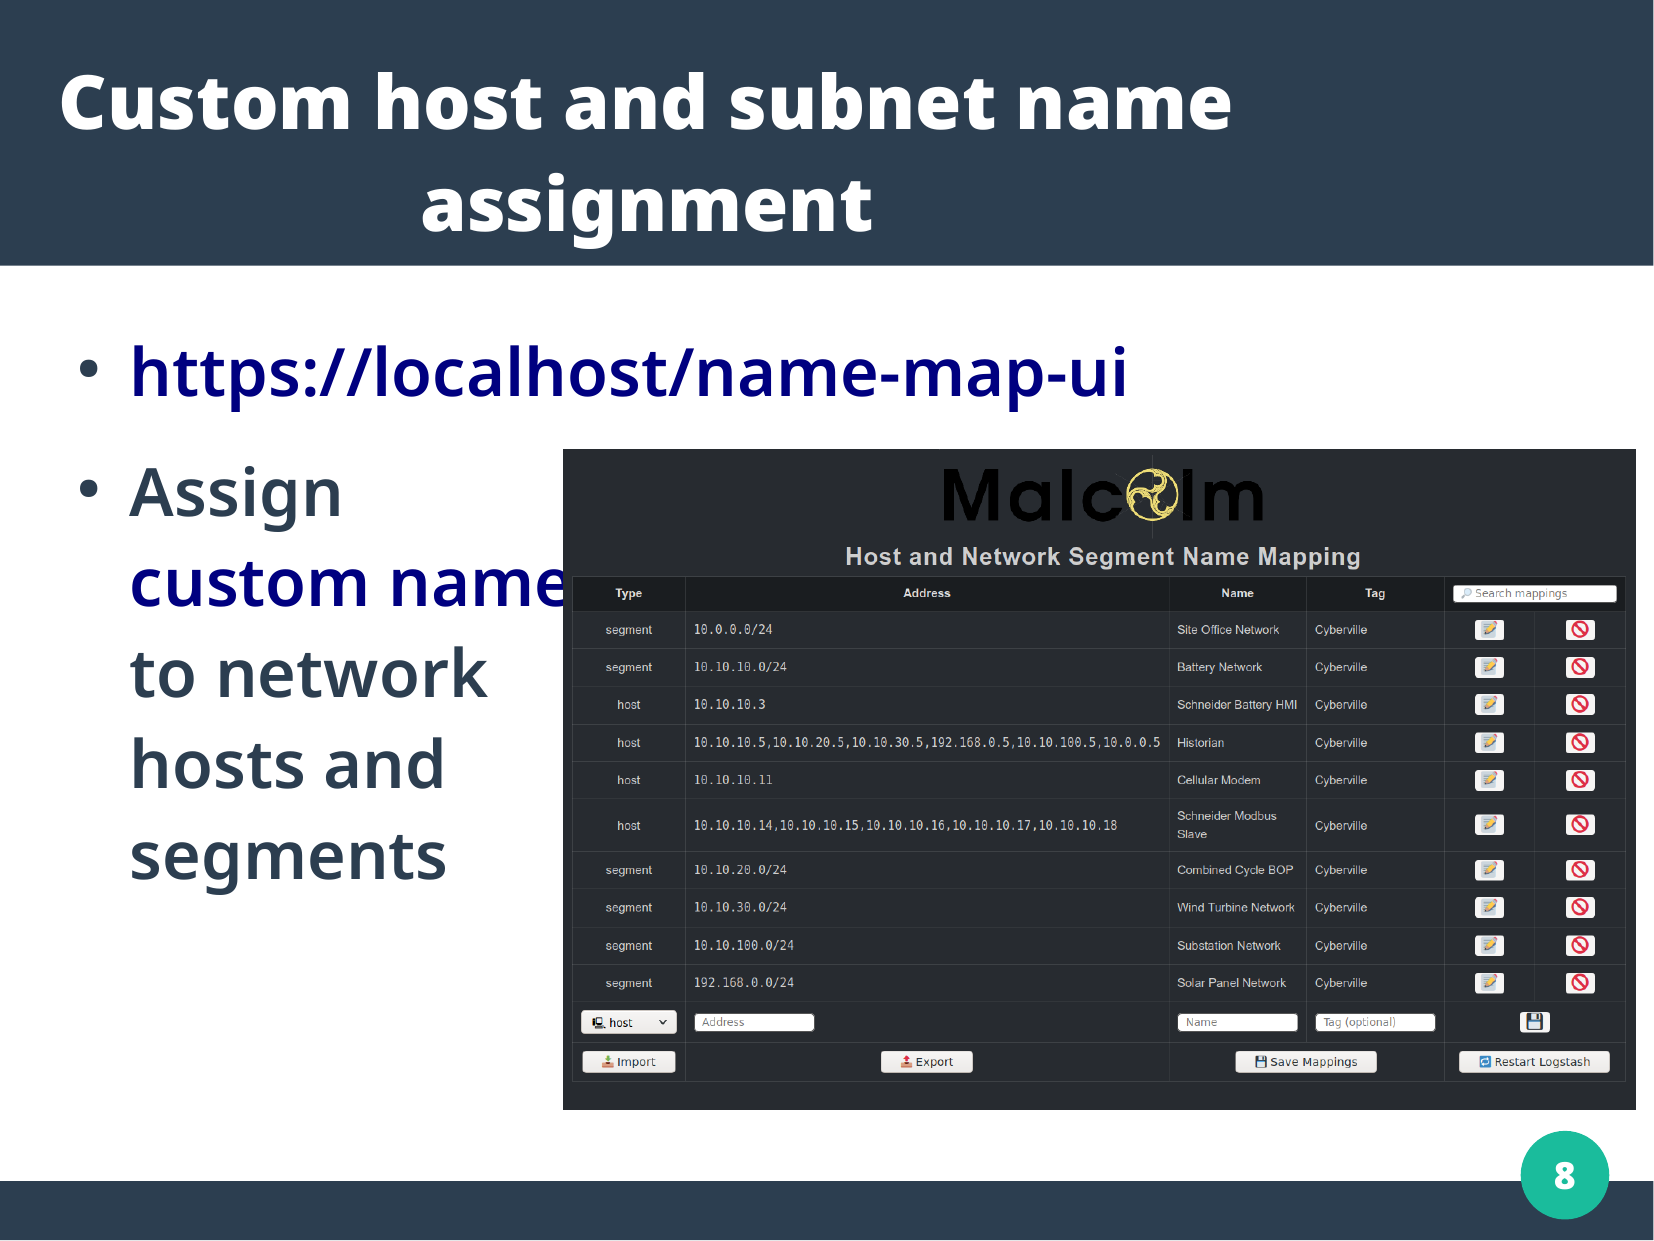

# Custom host and subnet name assignment
https://localhost/name-map-ui
Assign
custom names
to network
hosts and
segments
8